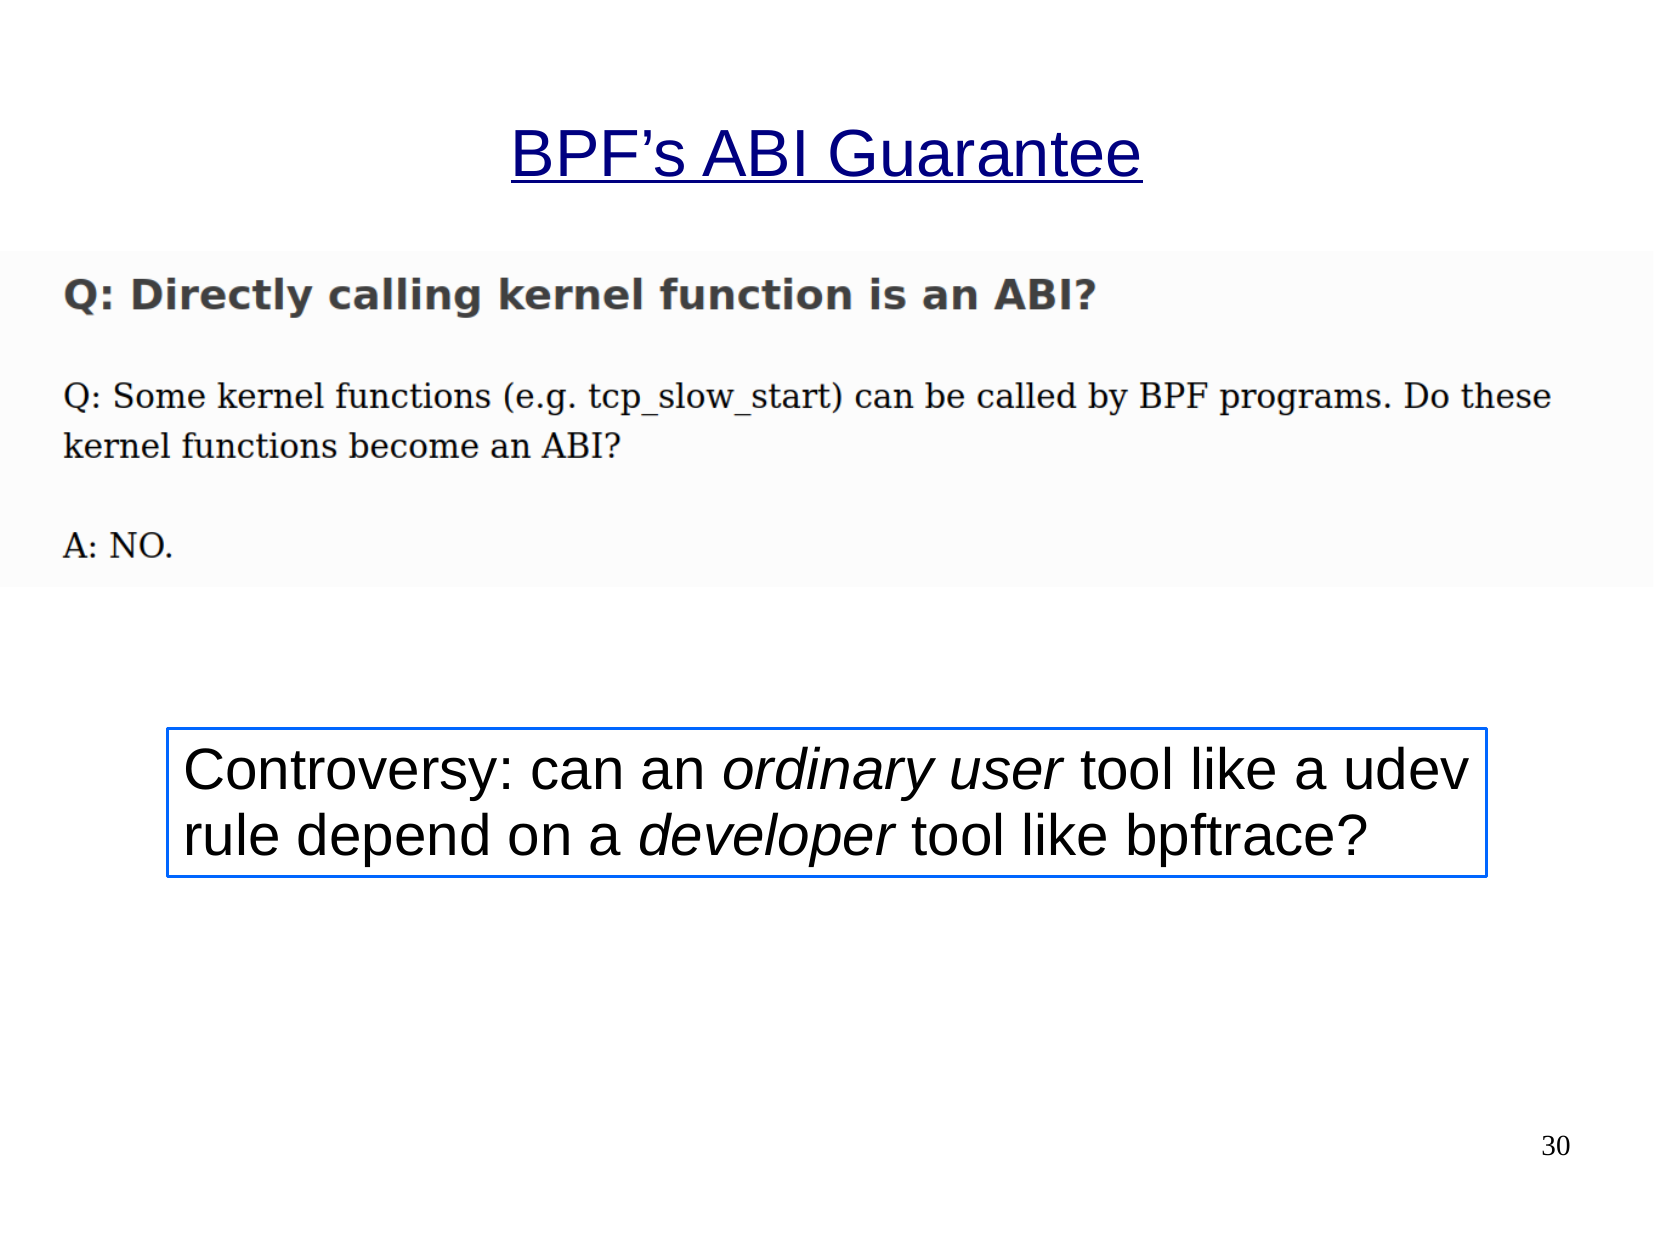

# BPF’s ABI Guarantee
Controversy: can an ordinary user tool like a udev
rule depend on a developer tool like bpftrace?
30